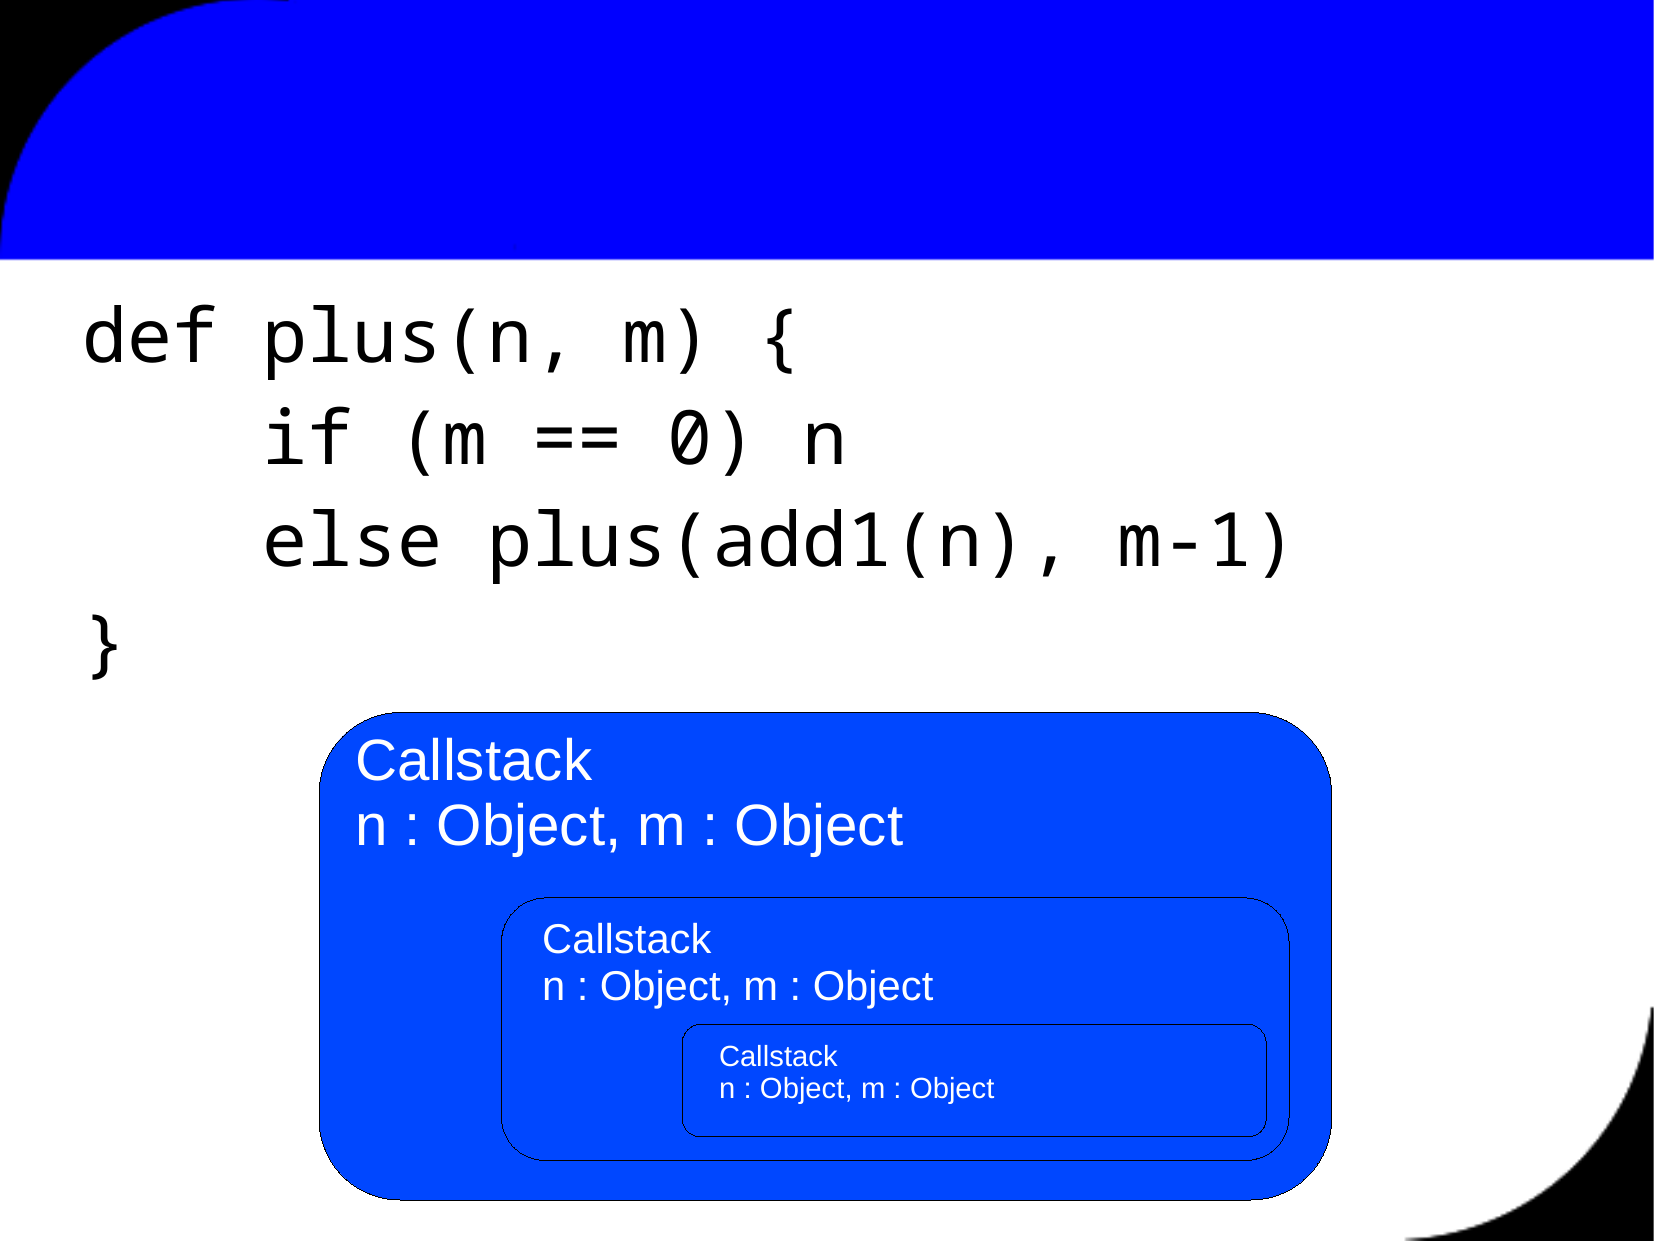

# def plus(n, m) {
 if (m == 0) n
 else plus(add1(n), m-1)
}
Callstack
n : Object, m : Object
Callstack
n : Object, m : Object
Callstack
n : Object, m : Object